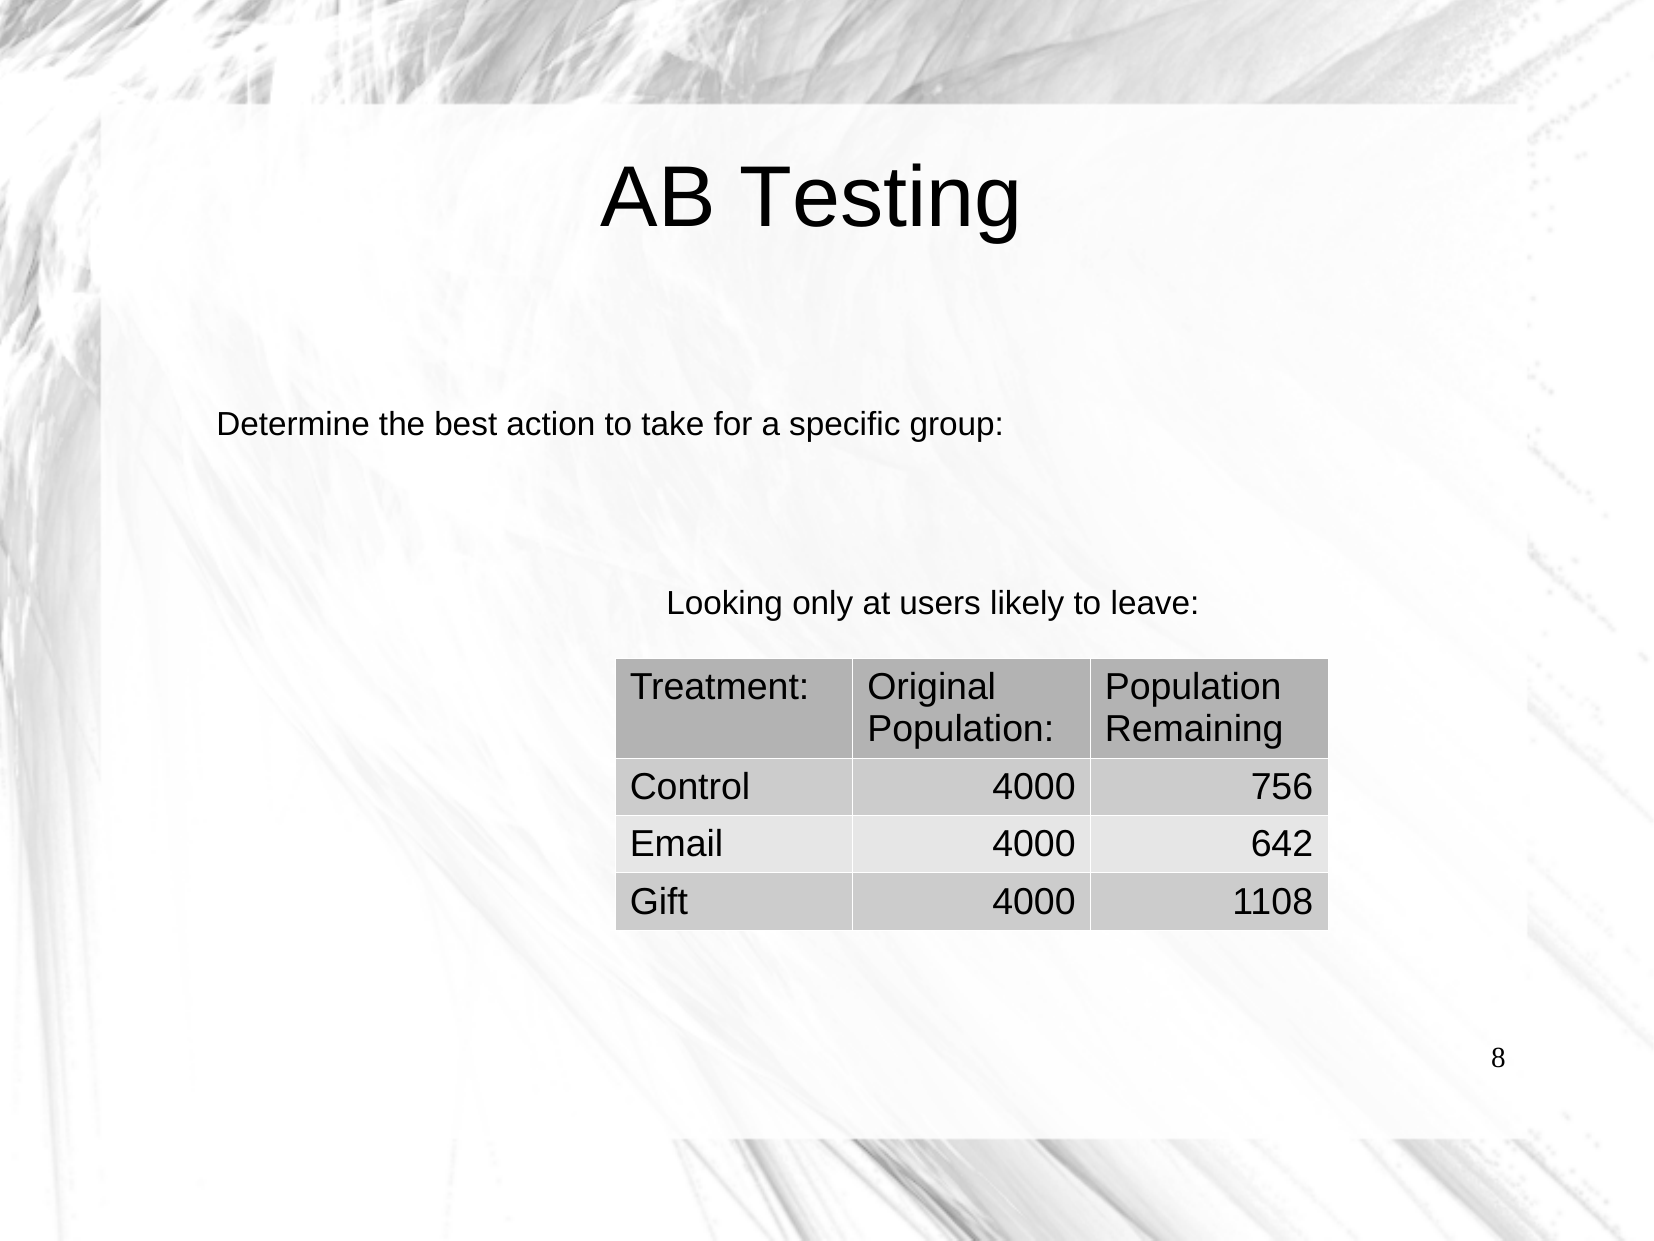

# AB Testing
Determine the best action to take for a specific group:
Looking only at users likely to leave:
| Treatment: | Original Population: | Population Remaining |
| --- | --- | --- |
| Control | 4000 | 756 |
| Email | 4000 | 642 |
| Gift | 4000 | 1108 |
8